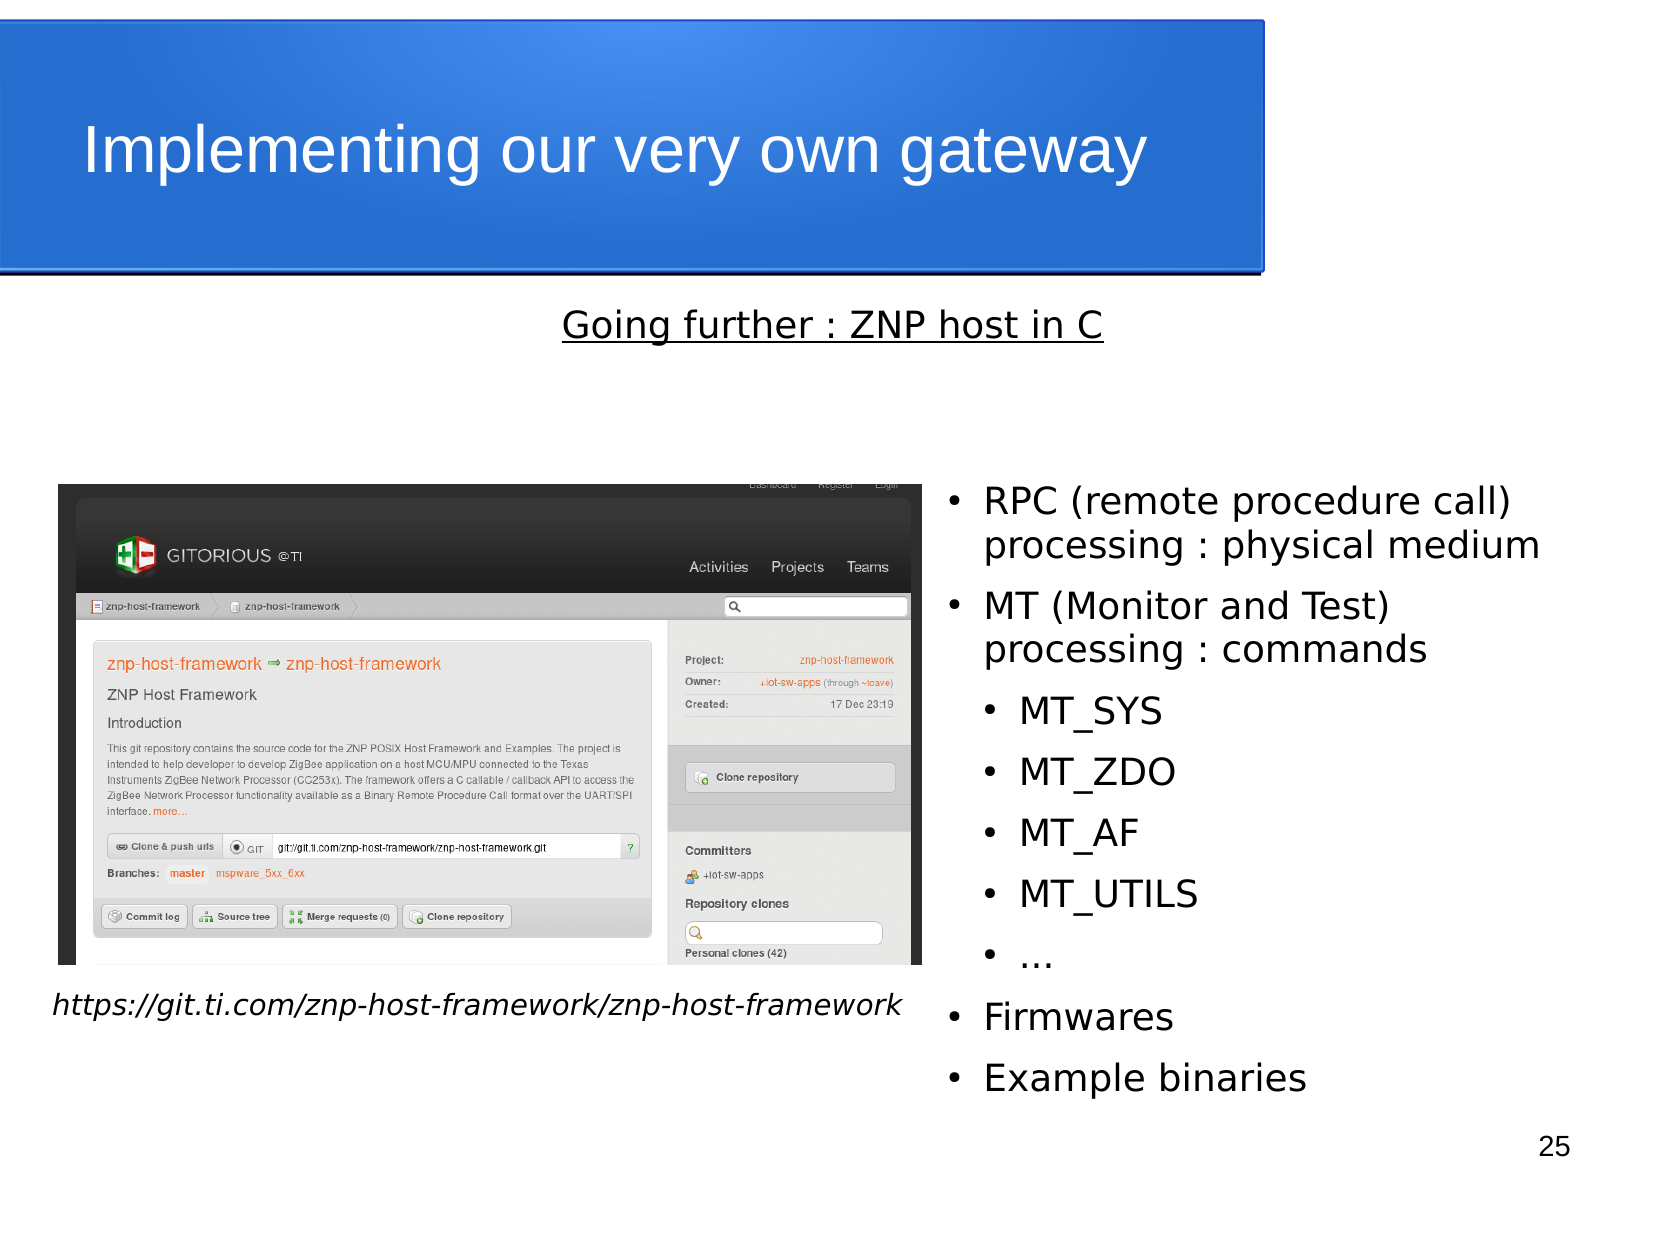

# Implementing our very own gateway
Going further : ZNP host in C
RPC (remote procedure call) processing : physical medium
MT (Monitor and Test) processing : commands
MT_SYS
MT_ZDO
MT_AF
MT_UTILS
...
Firmwares
Example binaries
https://git.ti.com/znp-host-framework/znp-host-framework
25